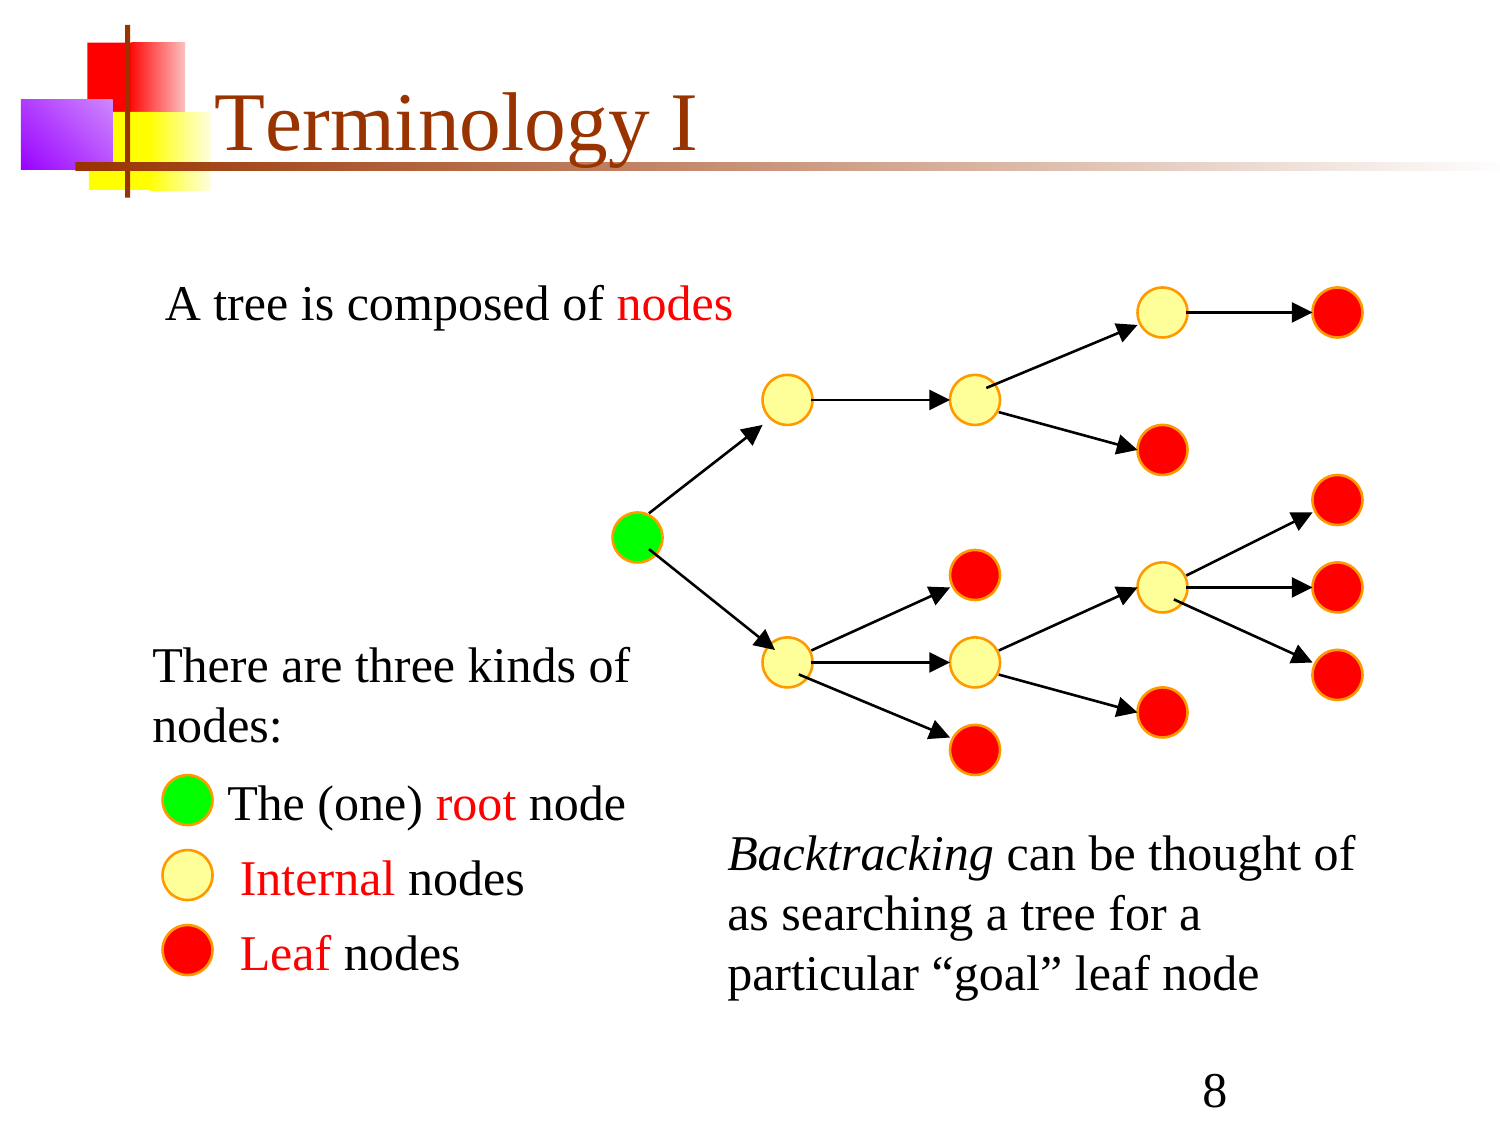

# Terminology I
A tree is composed of nodes
There are three kinds of nodes:
The (one) root node
Backtracking can be thought of as searching a tree for a particular “goal” leaf node
Internal nodes
Leaf nodes
8